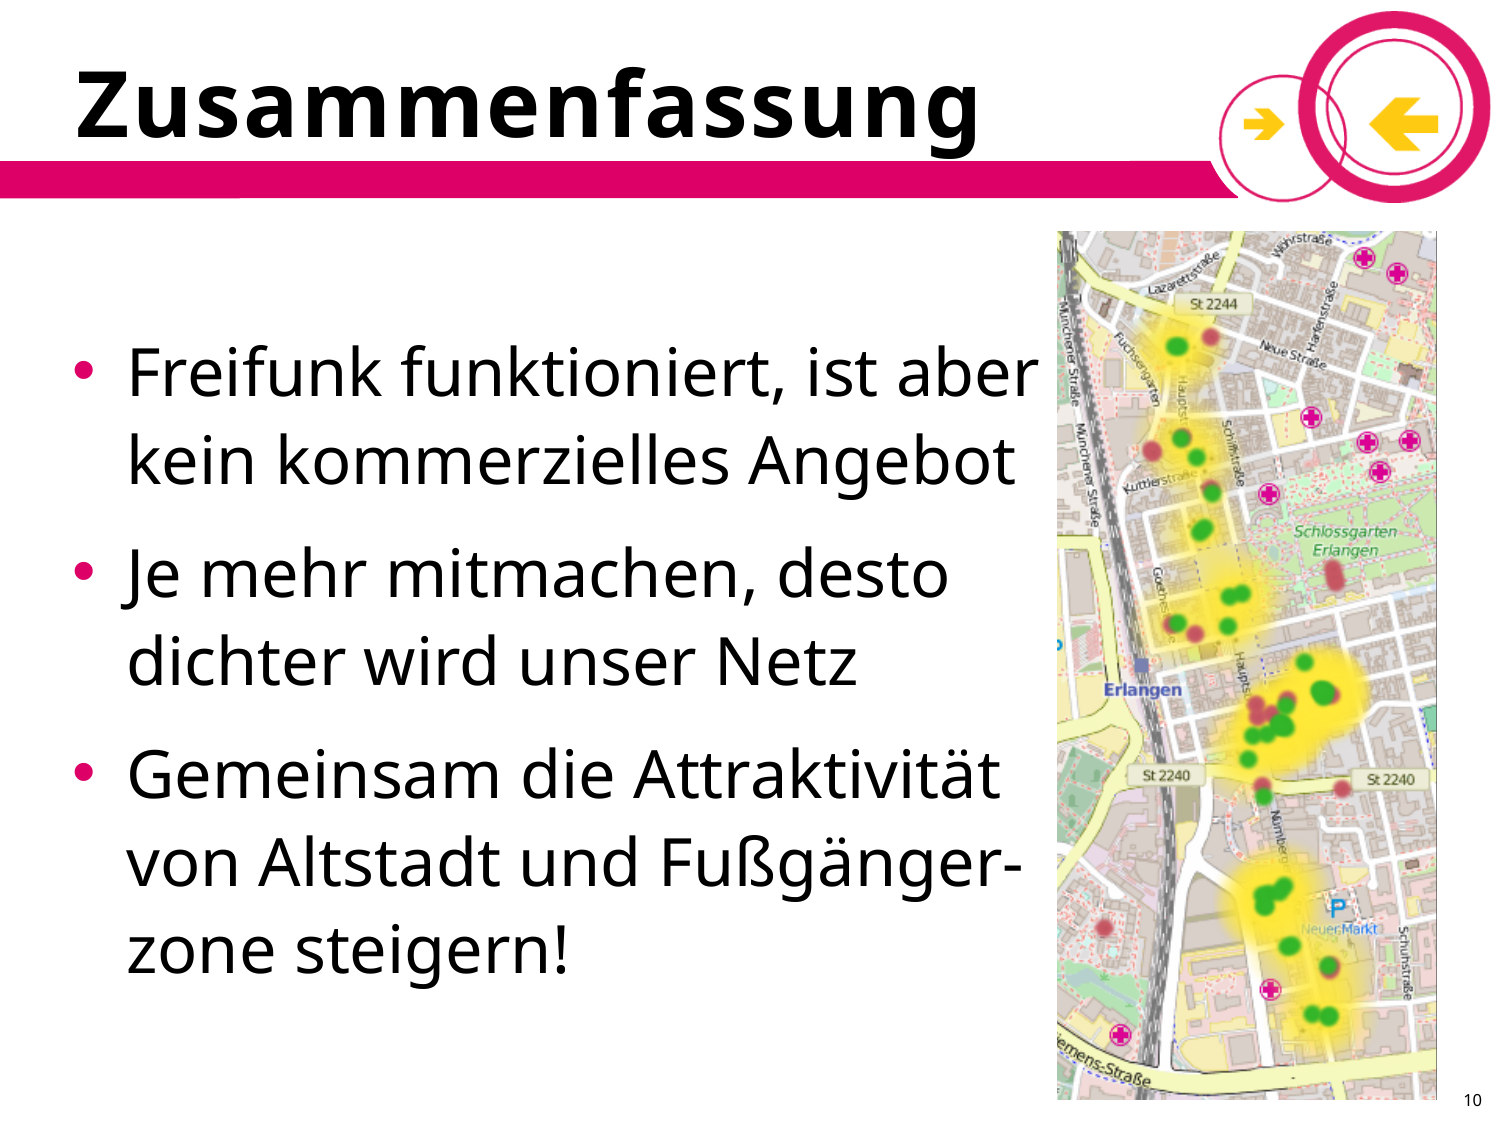

# Zusammenfassung
Freifunk funktioniert, ist aber kein kommerzielles Angebot
Je mehr mitmachen, desto dichter wird unser Netz
Gemeinsam die Attraktivität von Altstadt und Fußgänger- zone steigern!